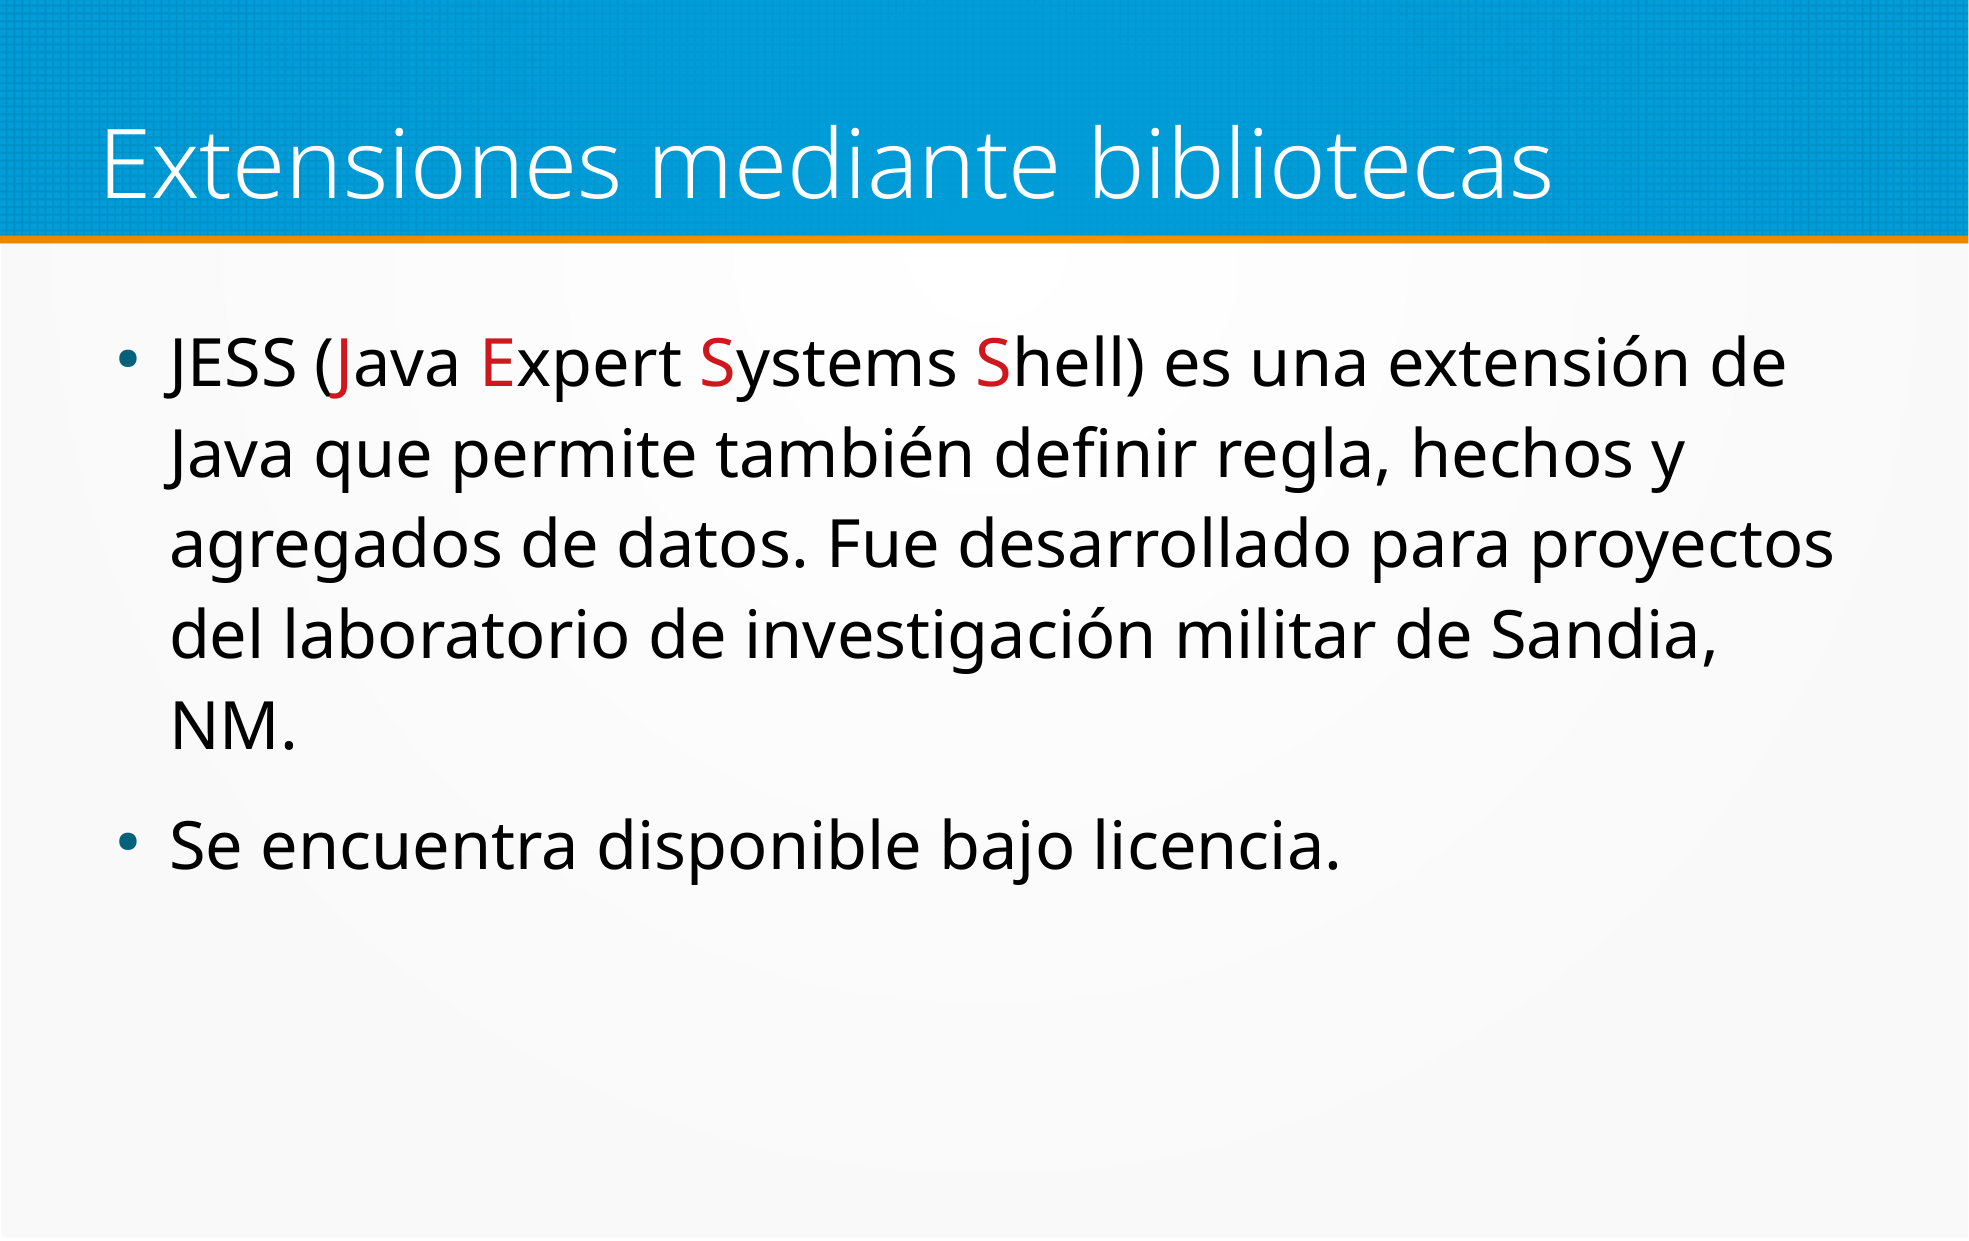

# Extensiones mediante bibliotecas
JESS (Java Expert Systems Shell) es una extensión de Java que permite también definir regla, hechos y agregados de datos. Fue desarrollado para proyectos del laboratorio de investigación militar de Sandia, NM.
Se encuentra disponible bajo licencia.